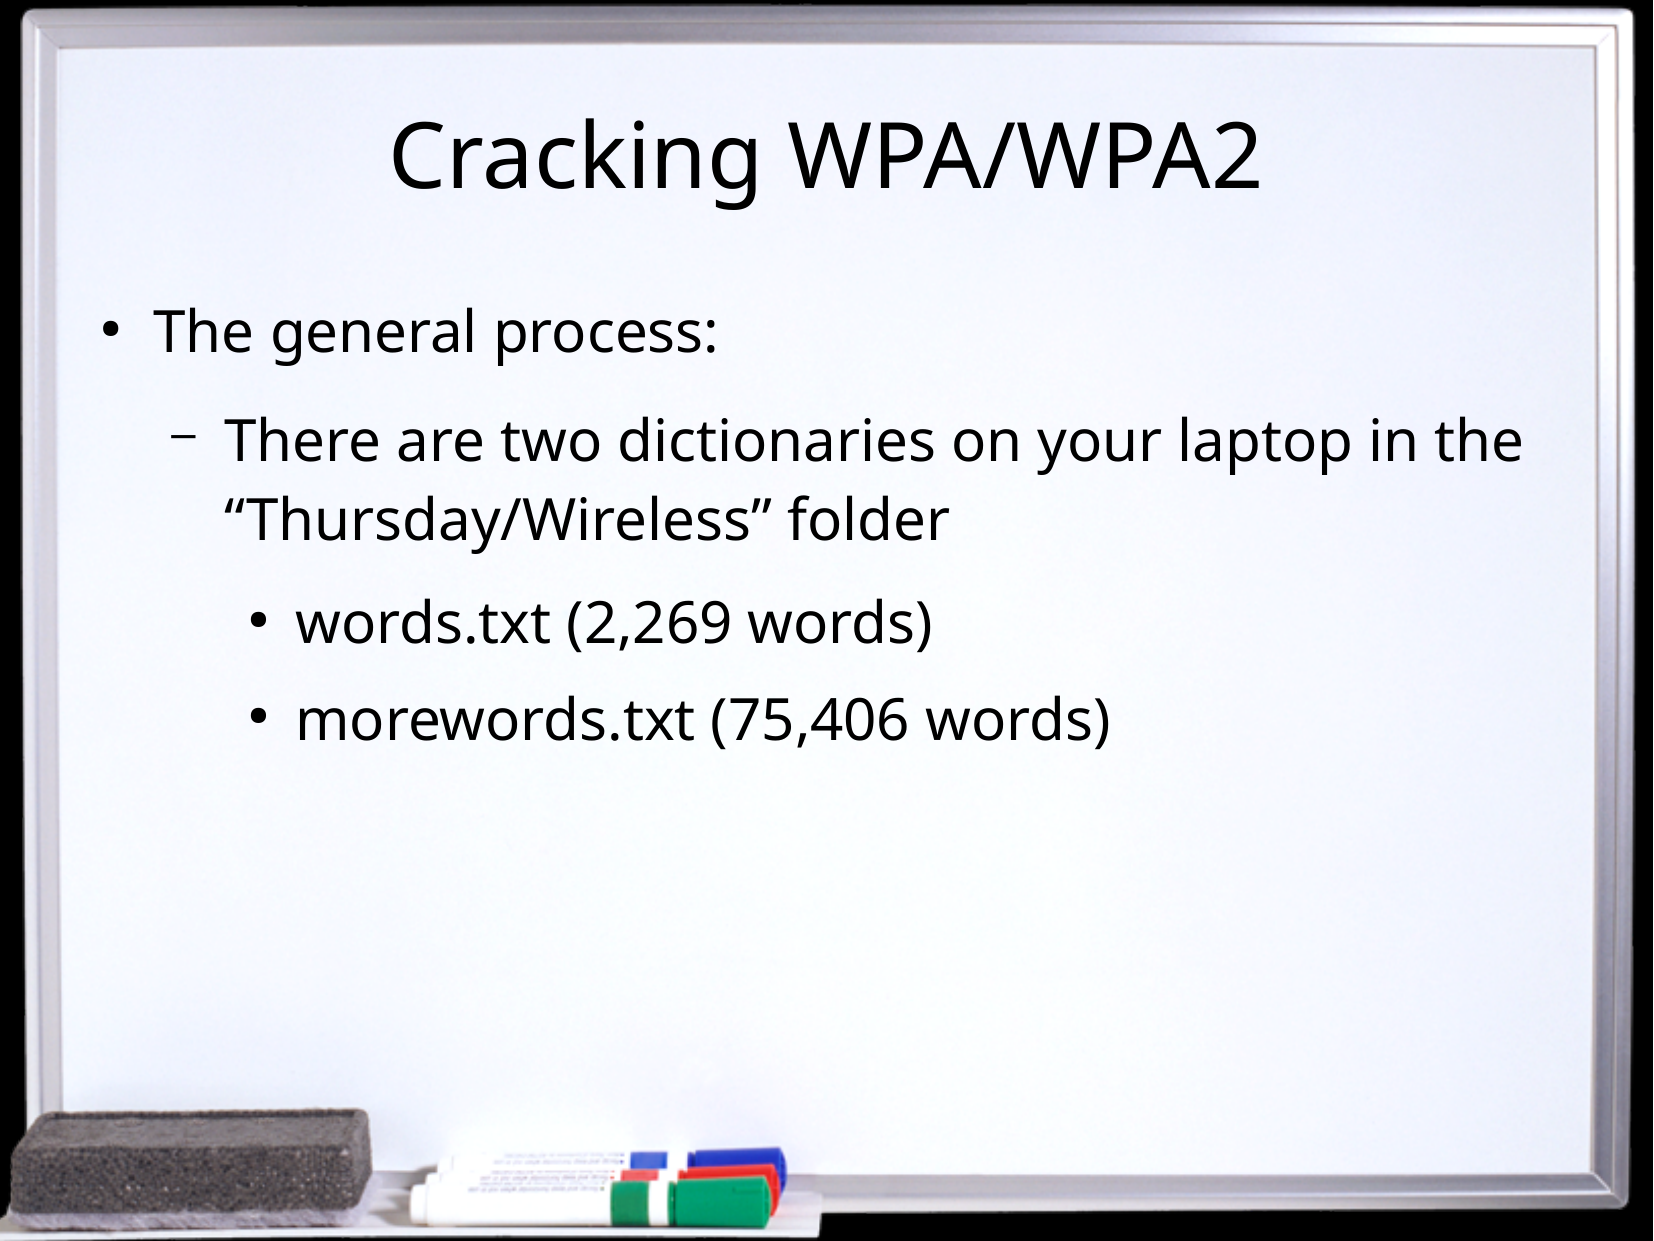

# Cracking WPA/WPA2
The general process:
There are two dictionaries on your laptop in the “Thursday/Wireless” folder
words.txt (2,269 words)
morewords.txt (75,406 words)